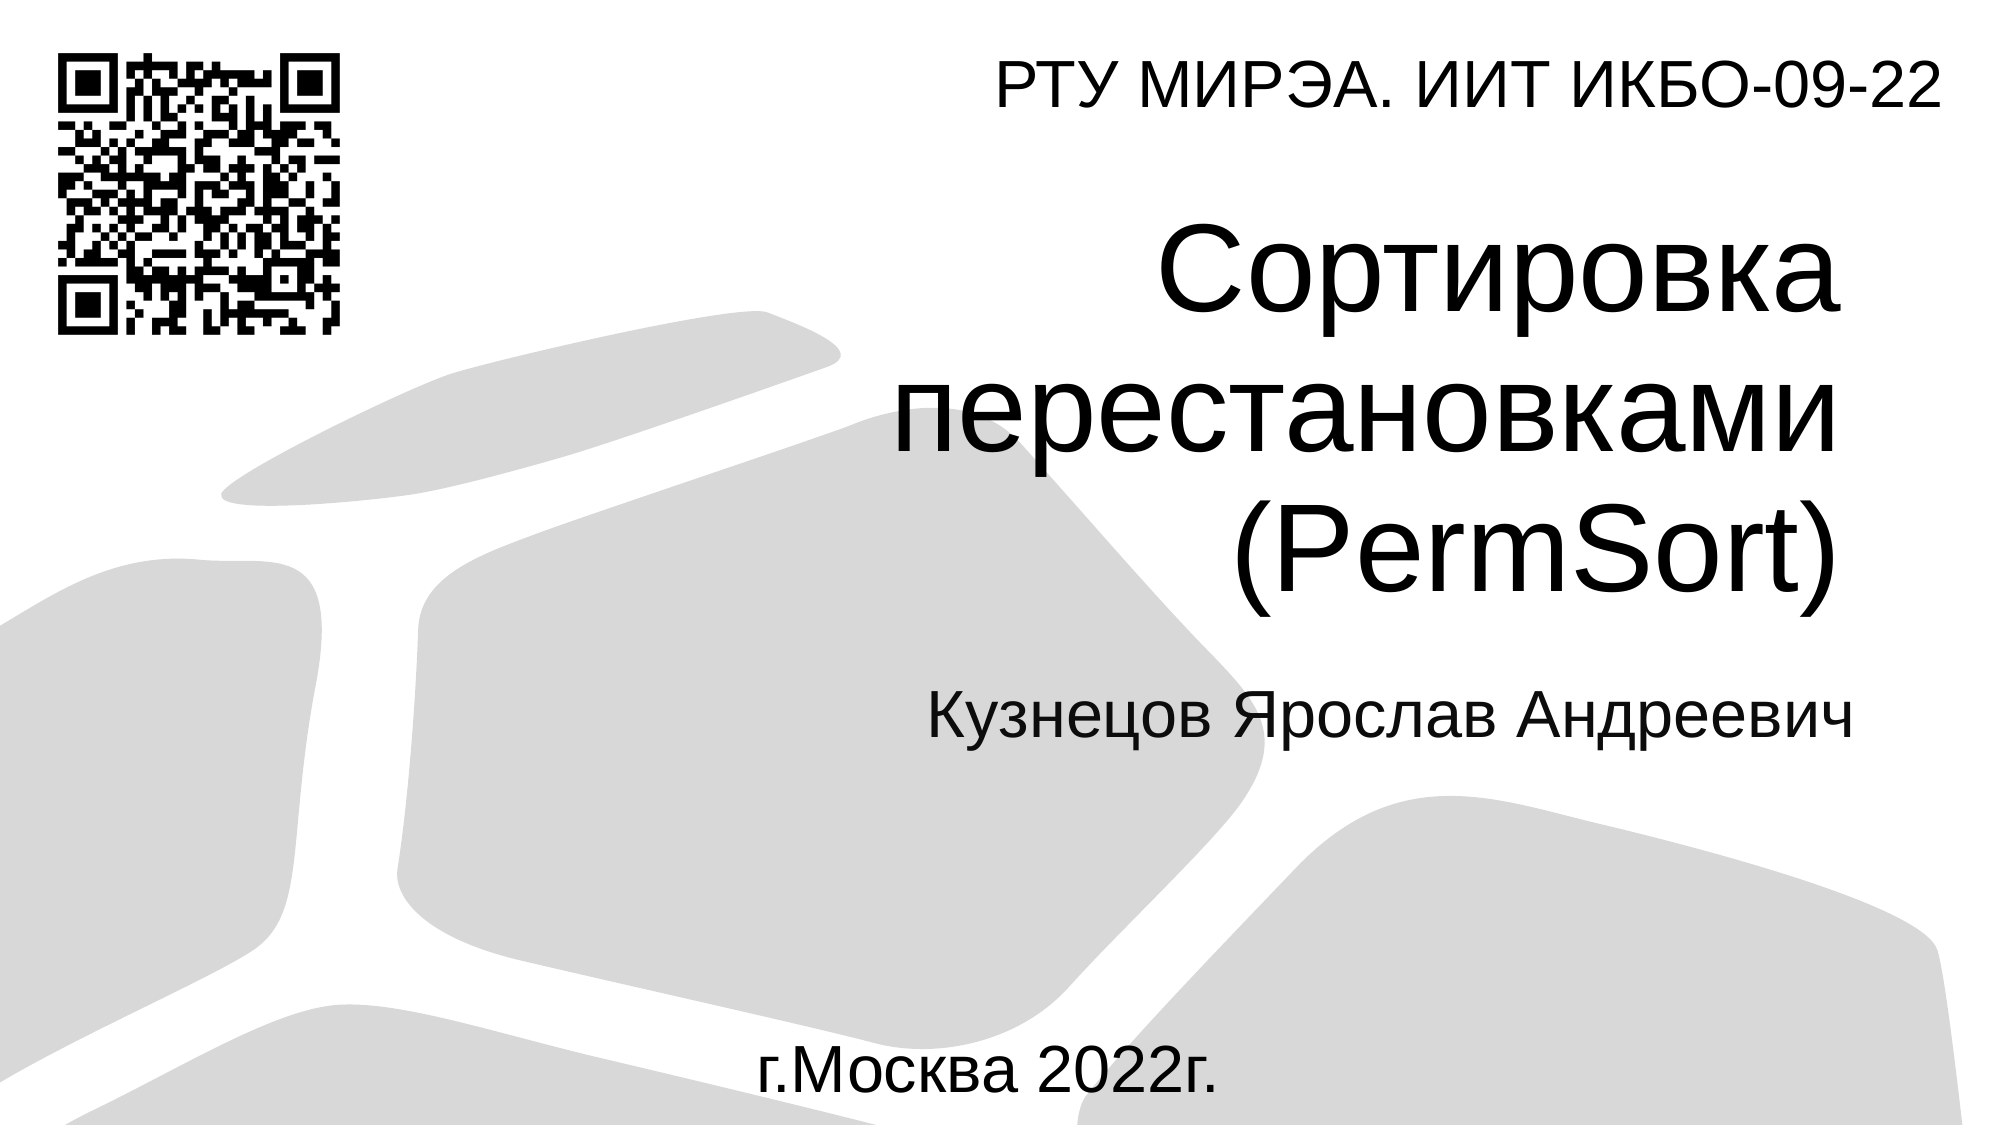

РТУ МИРЭА. ИИТ ИКБО-09-22
# Сортировка перестановками (PermSort)
Кузнецов Ярослав Андреевич
г.Москва 2022г.